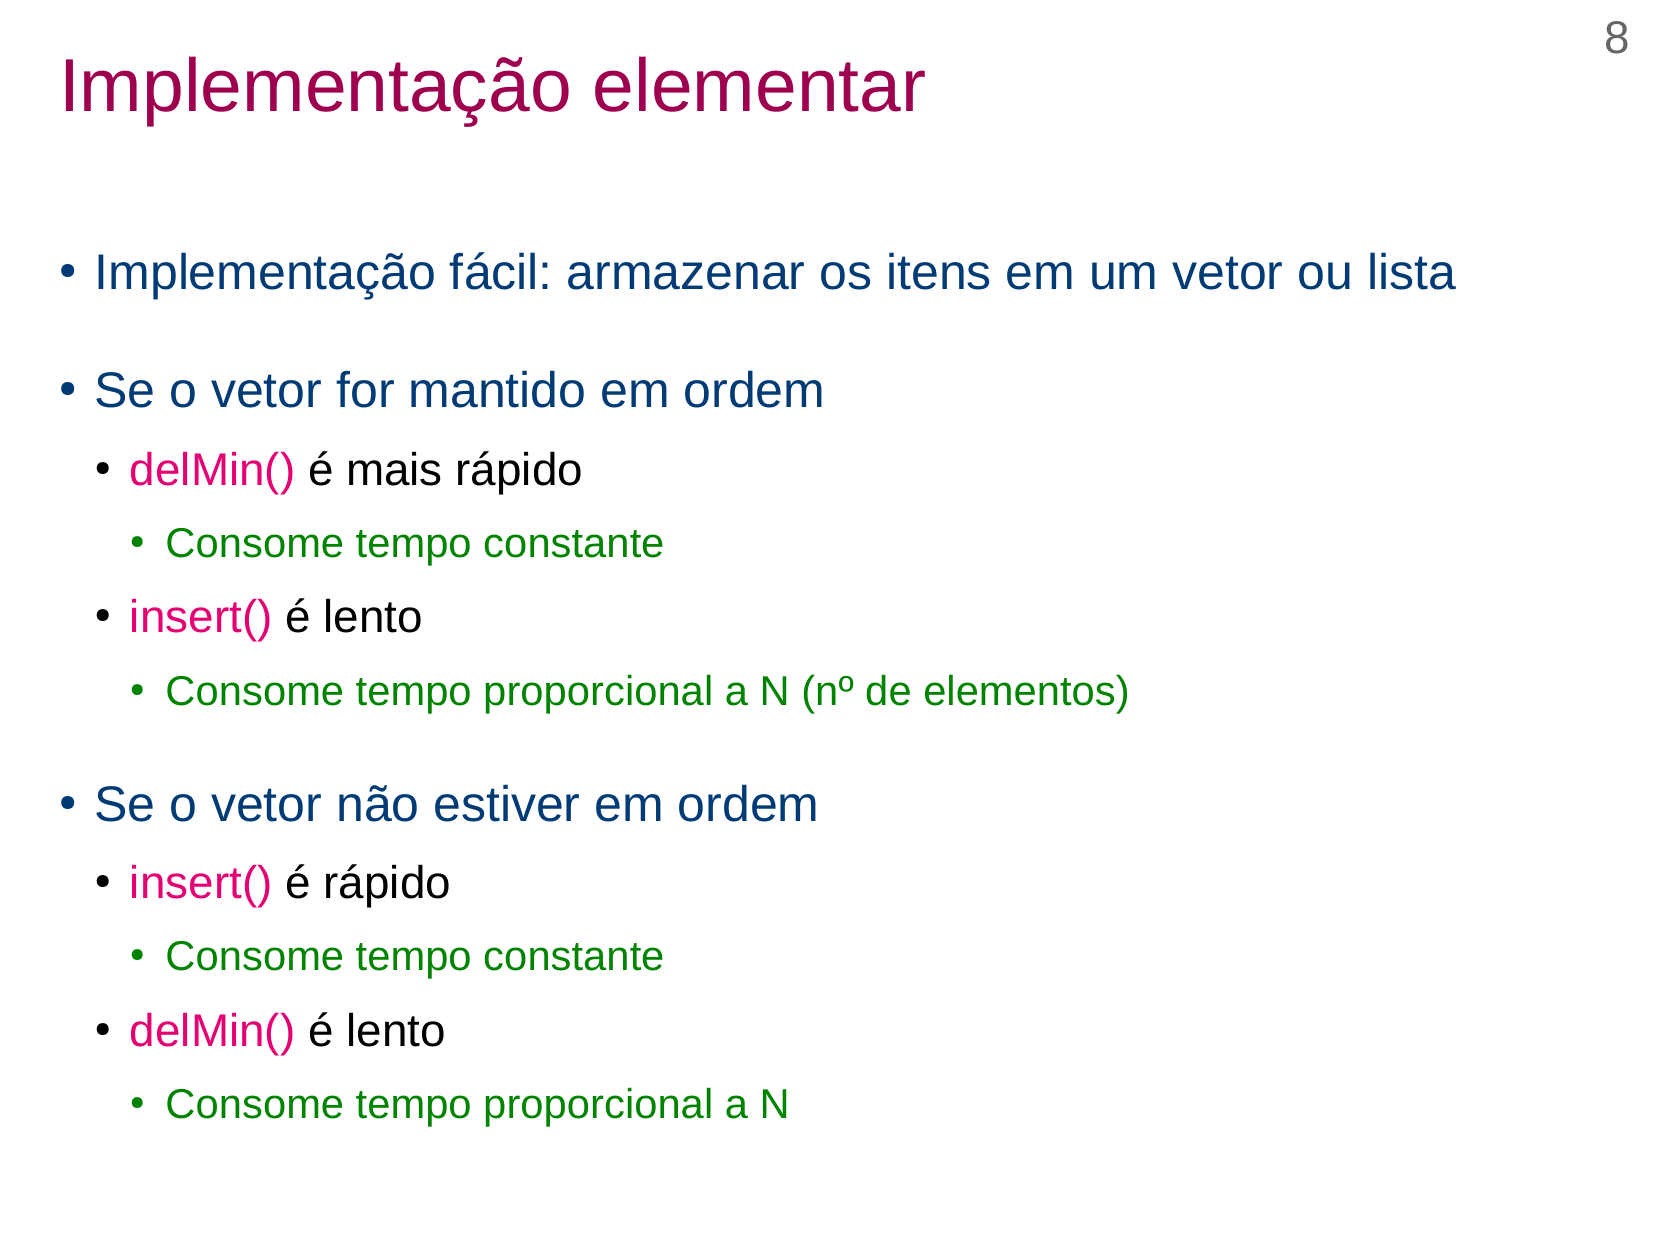

8
# Implementação elementar
Implementação fácil: armazenar os itens em um vetor ou lista
Se o vetor for mantido em ordem
delMin() é mais rápido
Consome tempo constante
insert() é lento
Consome tempo proporcional a N (nº de elementos)
Se o vetor não estiver em ordem
insert() é rápido
Consome tempo constante
delMin() é lento
Consome tempo proporcional a N